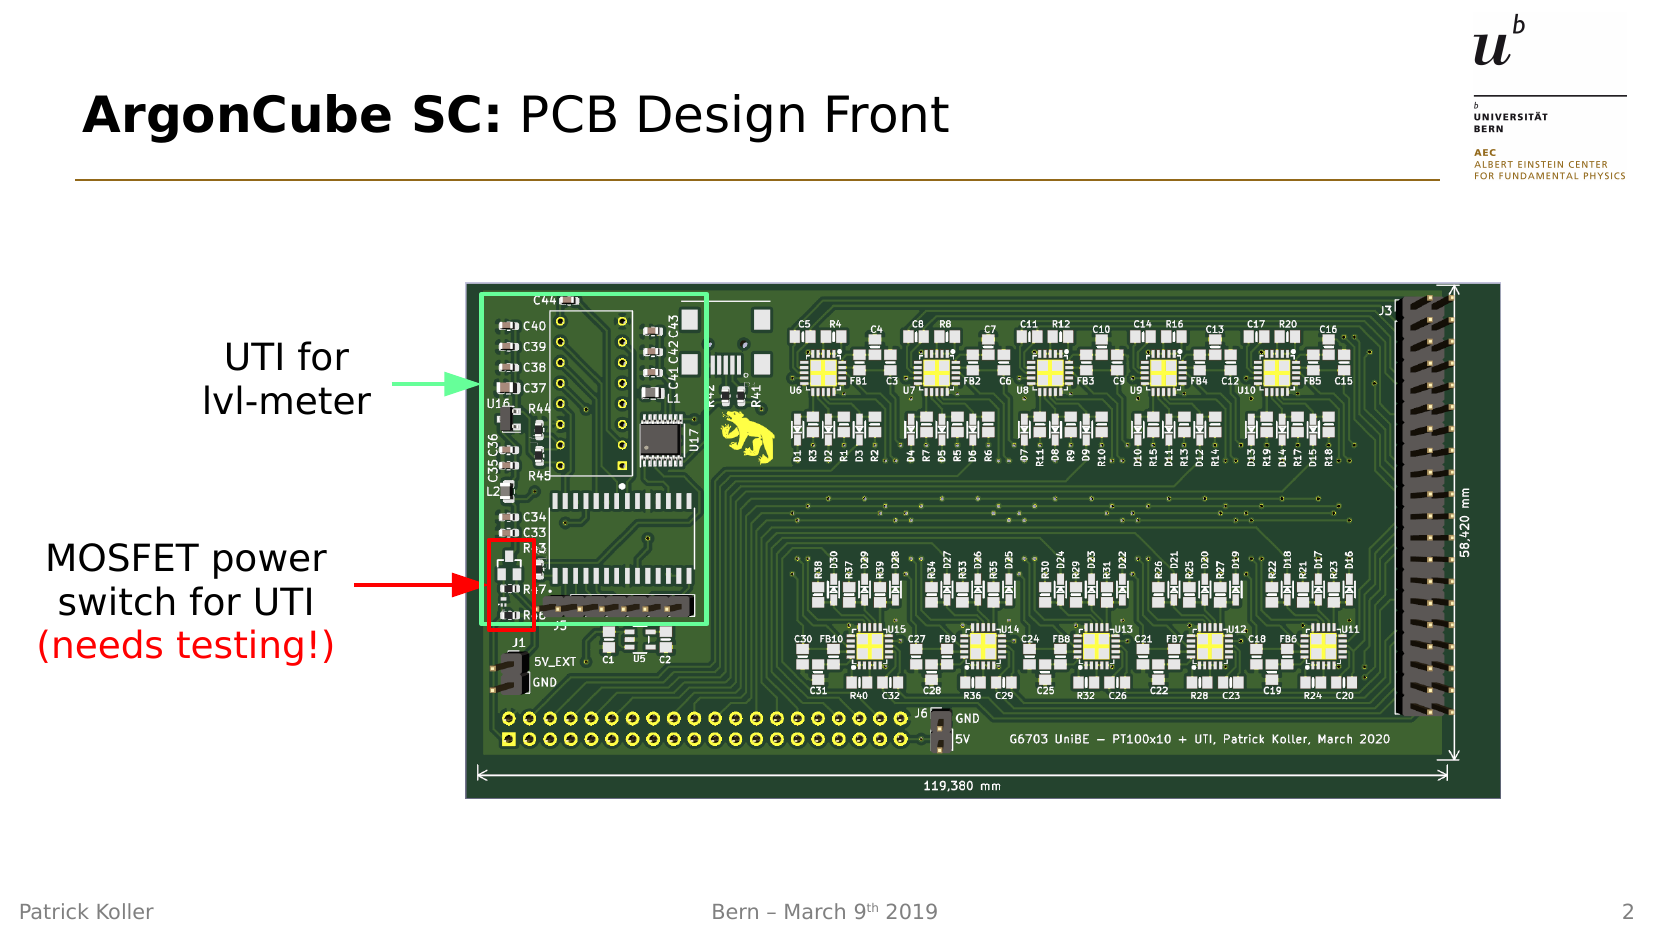

# ArgonCube SC: PCB Design Front
UTI for lvl-meter
MOSFET power switch for UTI
(needs testing!)